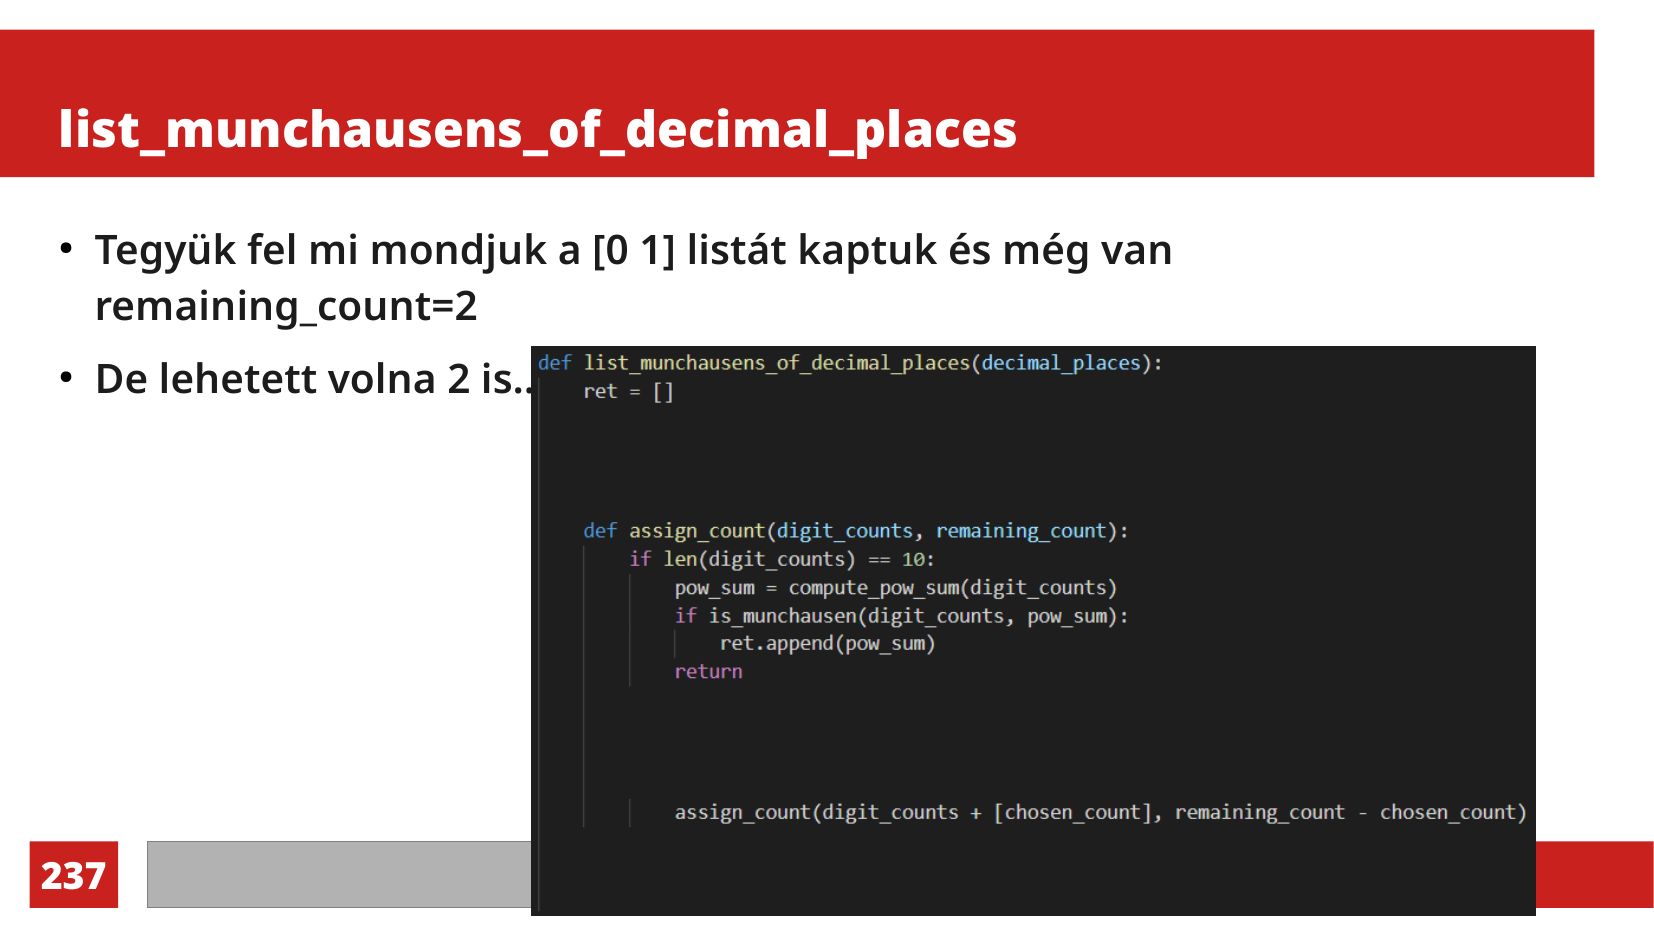

# list_munchausens_of_decimal_places
Tegyük fel mi mondjuk a [0 1] listát kaptuk és még van remaining_count=2
De lehetett volna 2 is...
237